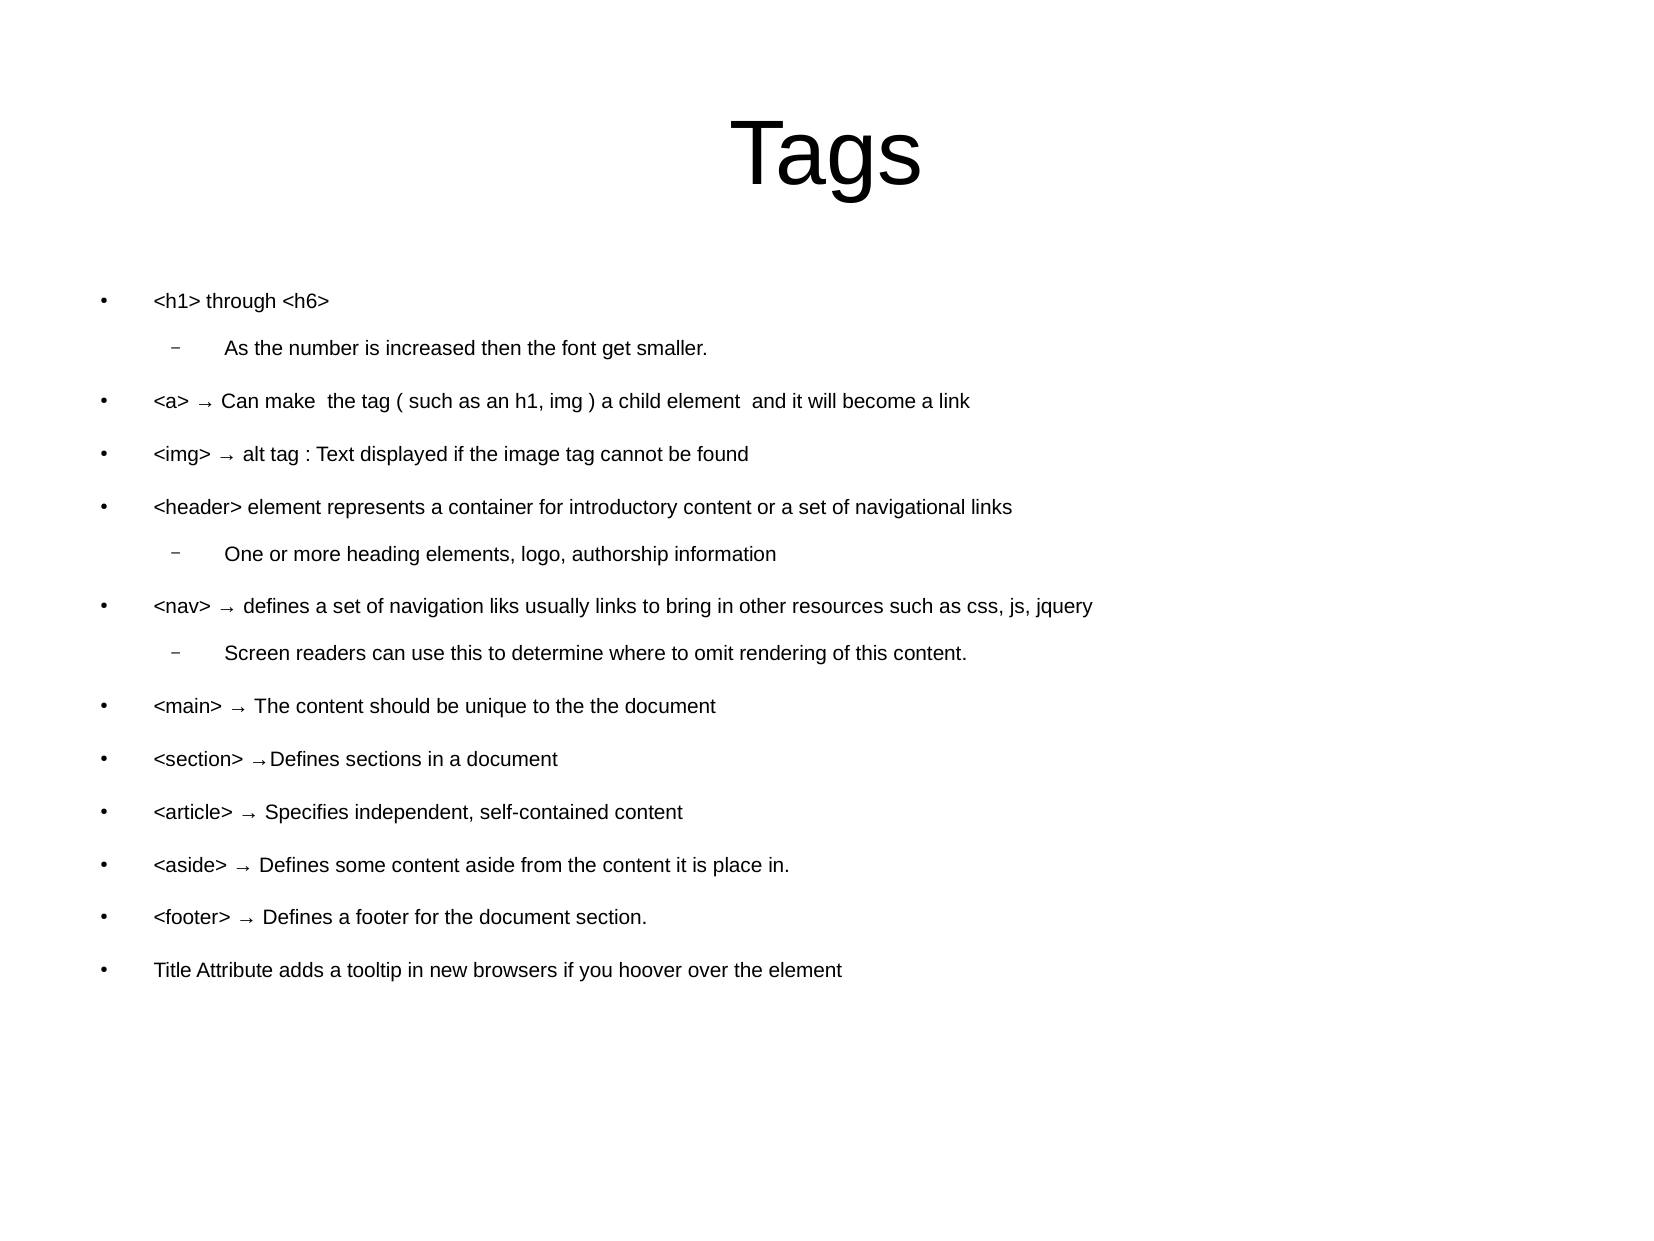

# Tags
<h1> through <h6>
As the number is increased then the font get smaller.
<a> → Can make the tag ( such as an h1, img ) a child element and it will become a link
<img> → alt tag : Text displayed if the image tag cannot be found
<header> element represents a container for introductory content or a set of navigational links
One or more heading elements, logo, authorship information
<nav> → defines a set of navigation liks usually links to bring in other resources such as css, js, jquery
Screen readers can use this to determine where to omit rendering of this content.
<main> → The content should be unique to the the document
<section> →Defines sections in a document
<article> → Specifies independent, self-contained content
<aside> → Defines some content aside from the content it is place in.
<footer> → Defines a footer for the document section.
Title Attribute adds a tooltip in new browsers if you hoover over the element